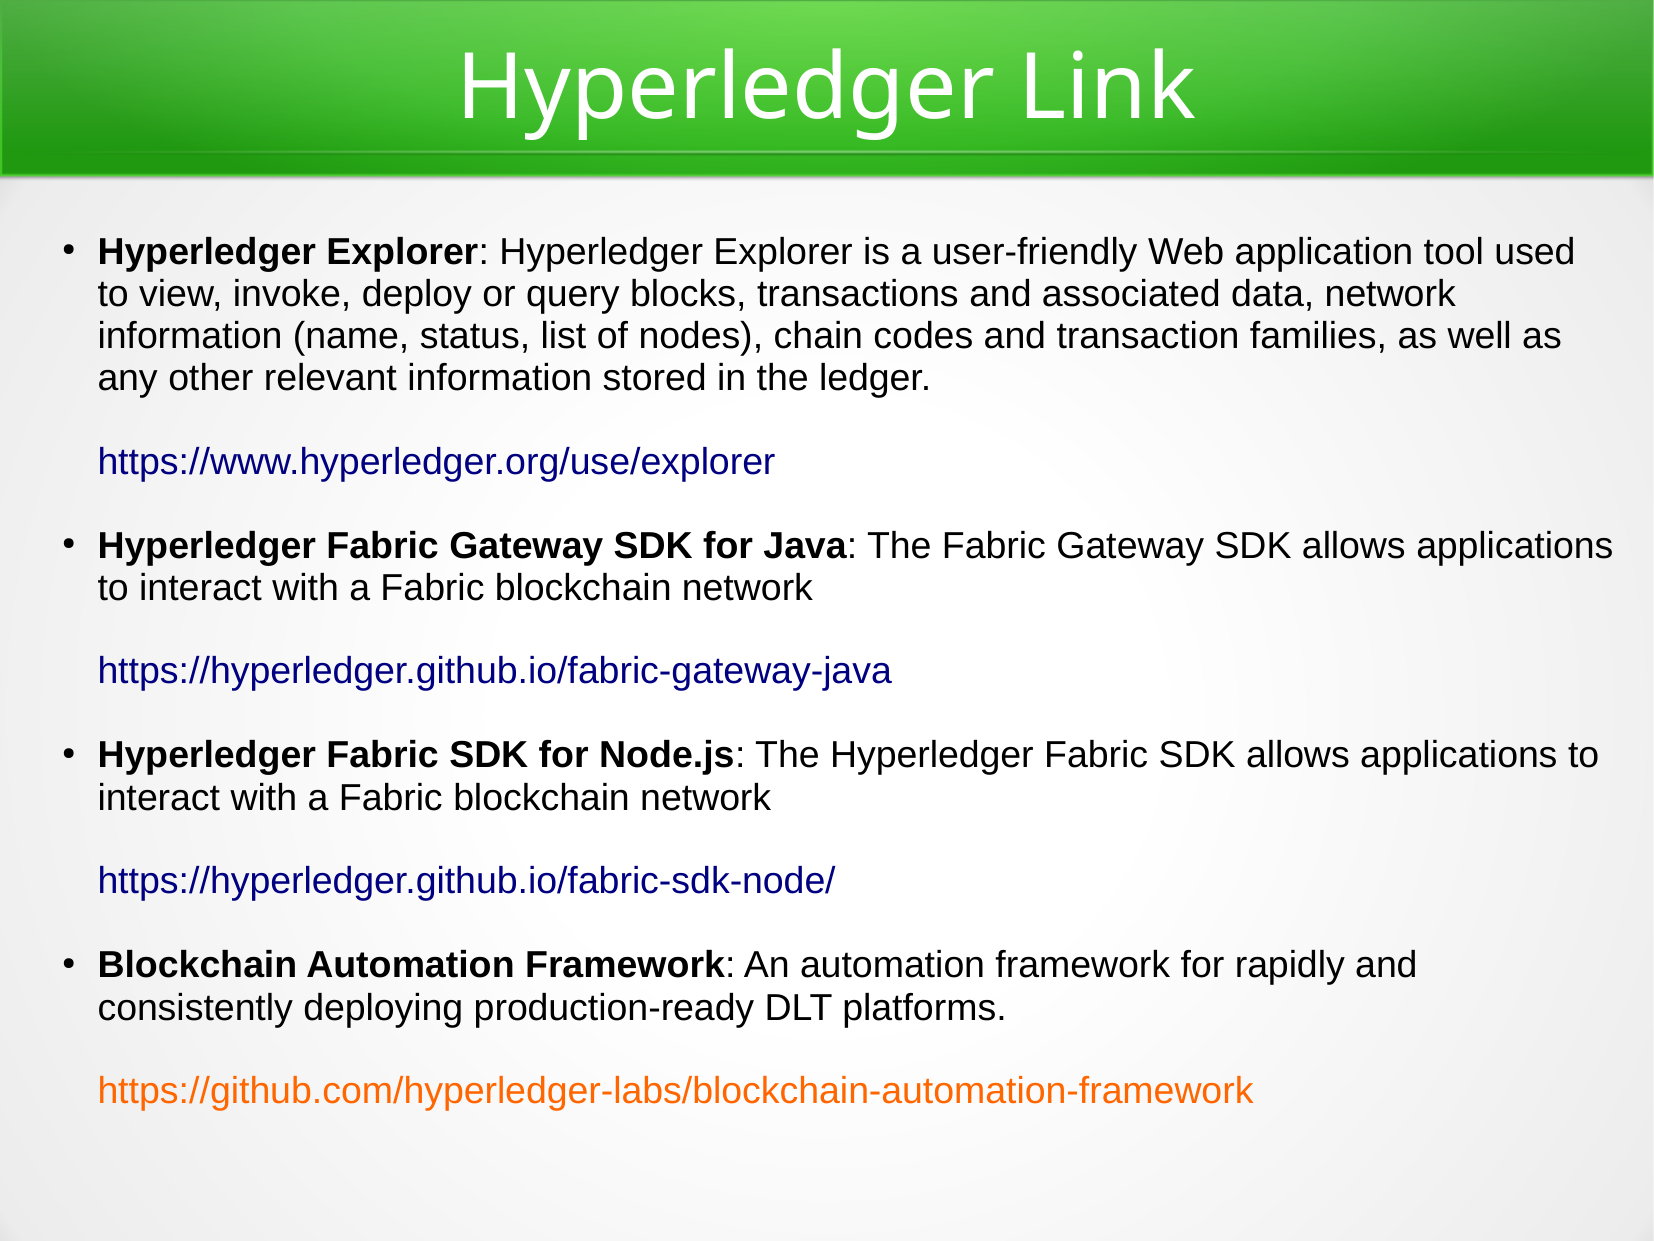

# Hyperledger Link
Hyperledger Explorer: Hyperledger Explorer is a user-friendly Web application tool used to view, invoke, deploy or query blocks, transactions and associated data, network information (name, status, list of nodes), chain codes and transaction families, as well as any other relevant information stored in the ledger.
https://www.hyperledger.org/use/explorer
Hyperledger Fabric Gateway SDK for Java: The Fabric Gateway SDK allows applications to interact with a Fabric blockchain network
https://hyperledger.github.io/fabric-gateway-java
Hyperledger Fabric SDK for Node.js: The Hyperledger Fabric SDK allows applications to interact with a Fabric blockchain network
https://hyperledger.github.io/fabric-sdk-node/
Blockchain Automation Framework: An automation framework for rapidly and consistently deploying production-ready DLT platforms.
https://github.com/hyperledger-labs/blockchain-automation-framework